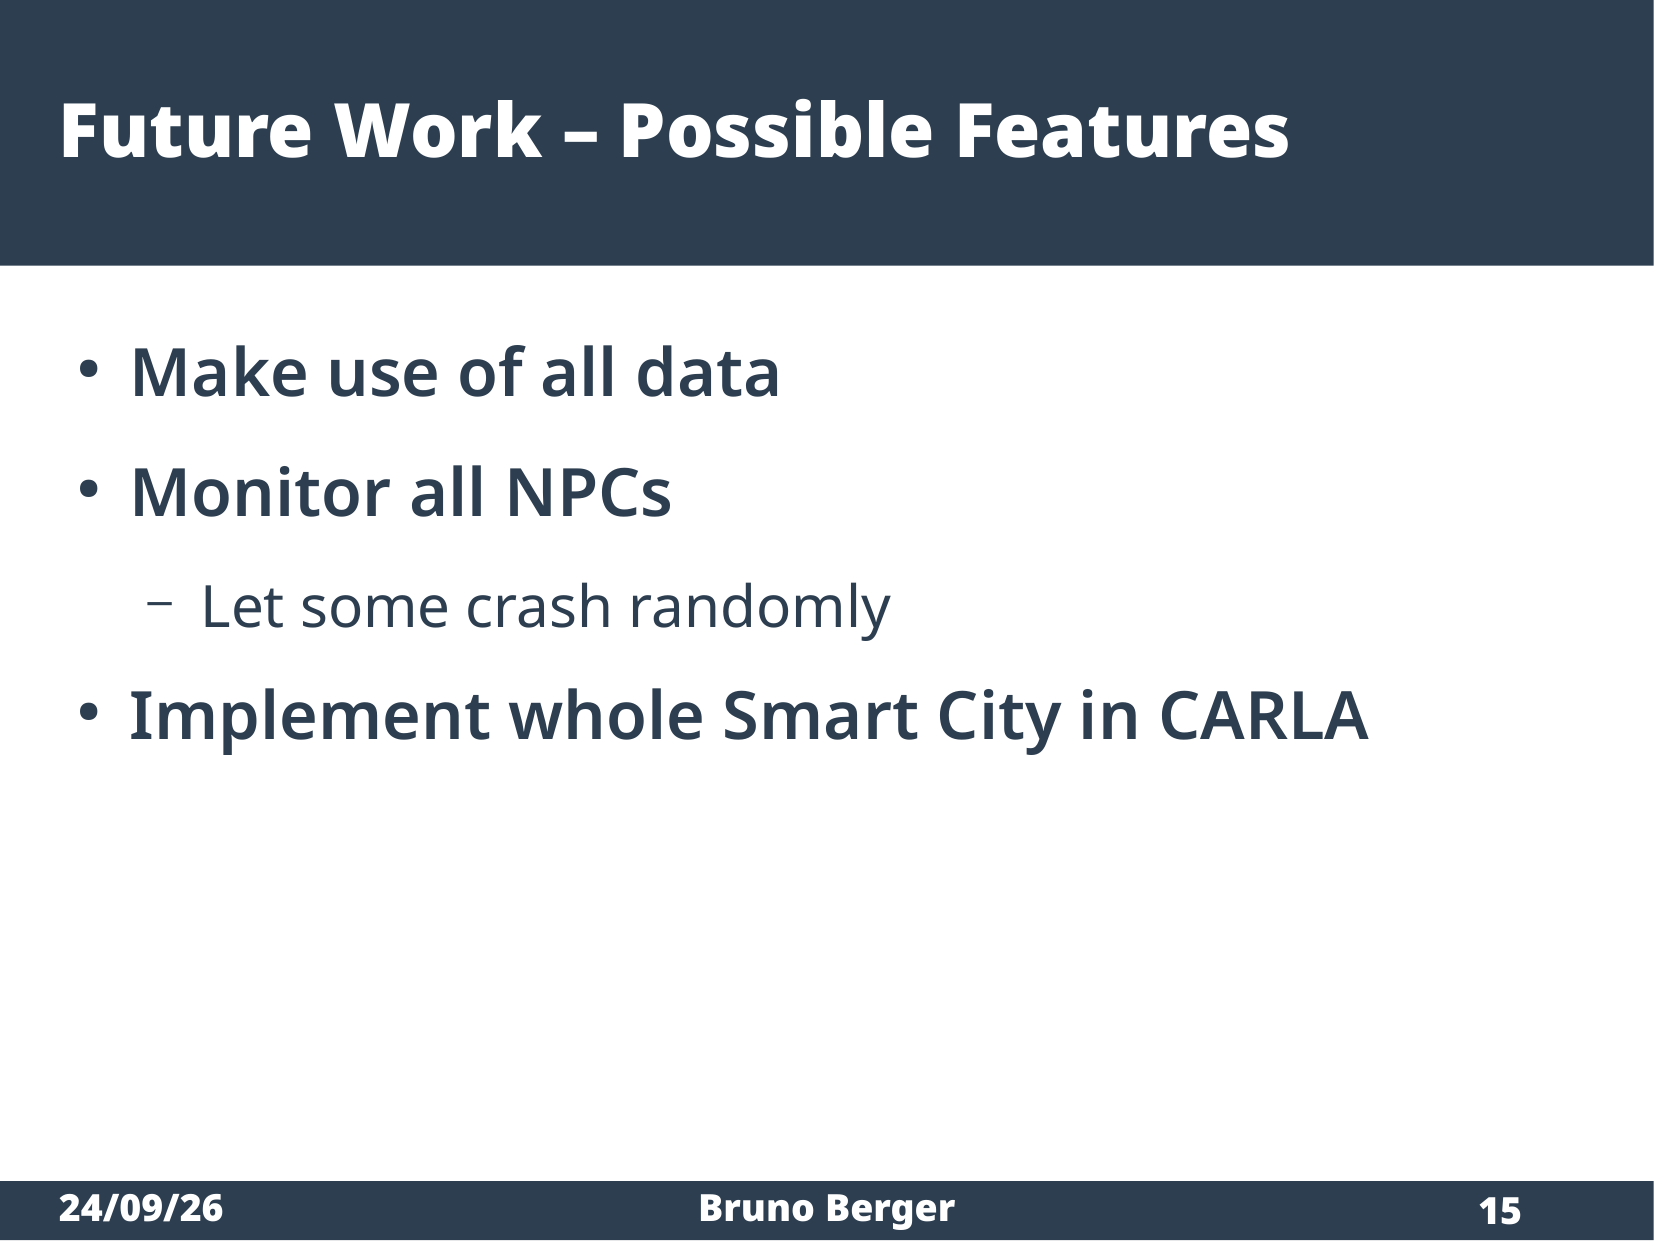

# Future Work – Possible Features
Make use of all data
Monitor all NPCs
Let some crash randomly
Implement whole Smart City in CARLA
Bruno Berger
15